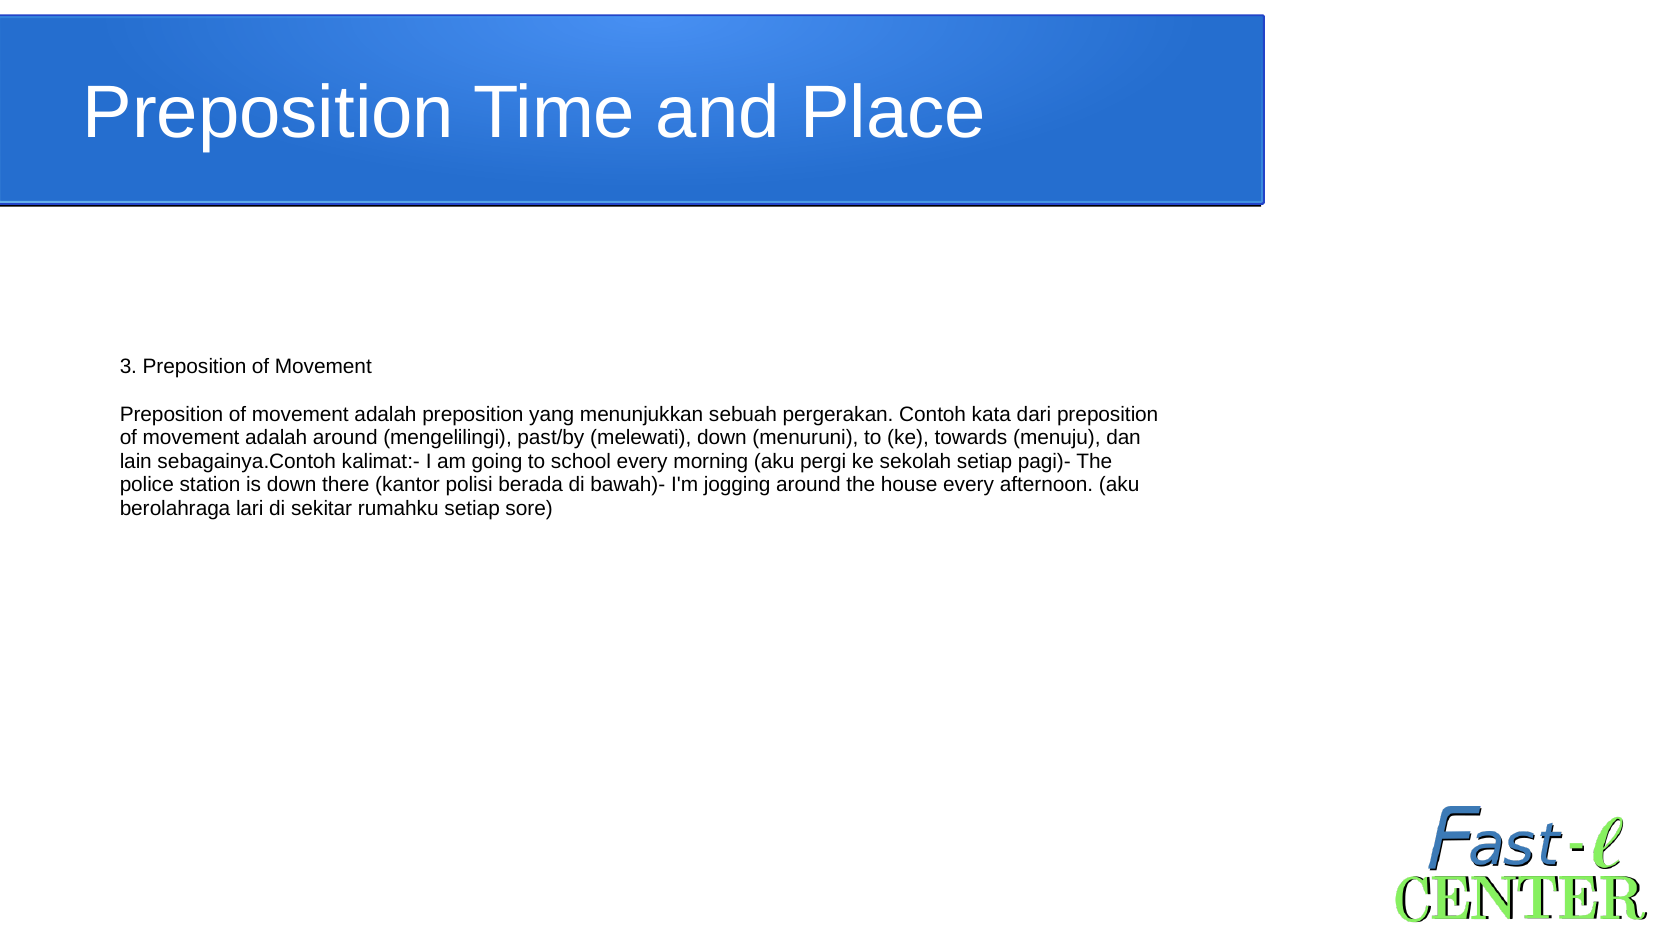

# Preposition Time and Place
3. Preposition of Movement
Preposition of movement adalah preposition yang menunjukkan sebuah pergerakan. Contoh kata dari preposition of movement adalah around (mengelilingi), past/by (melewati), down (menuruni), to (ke), towards (menuju), dan lain sebagainya.Contoh kalimat:- I am going to school every morning (aku pergi ke sekolah setiap pagi)- The police station is down there (kantor polisi berada di bawah)- I'm jogging around the house every afternoon. (aku berolahraga lari di sekitar rumahku setiap sore)